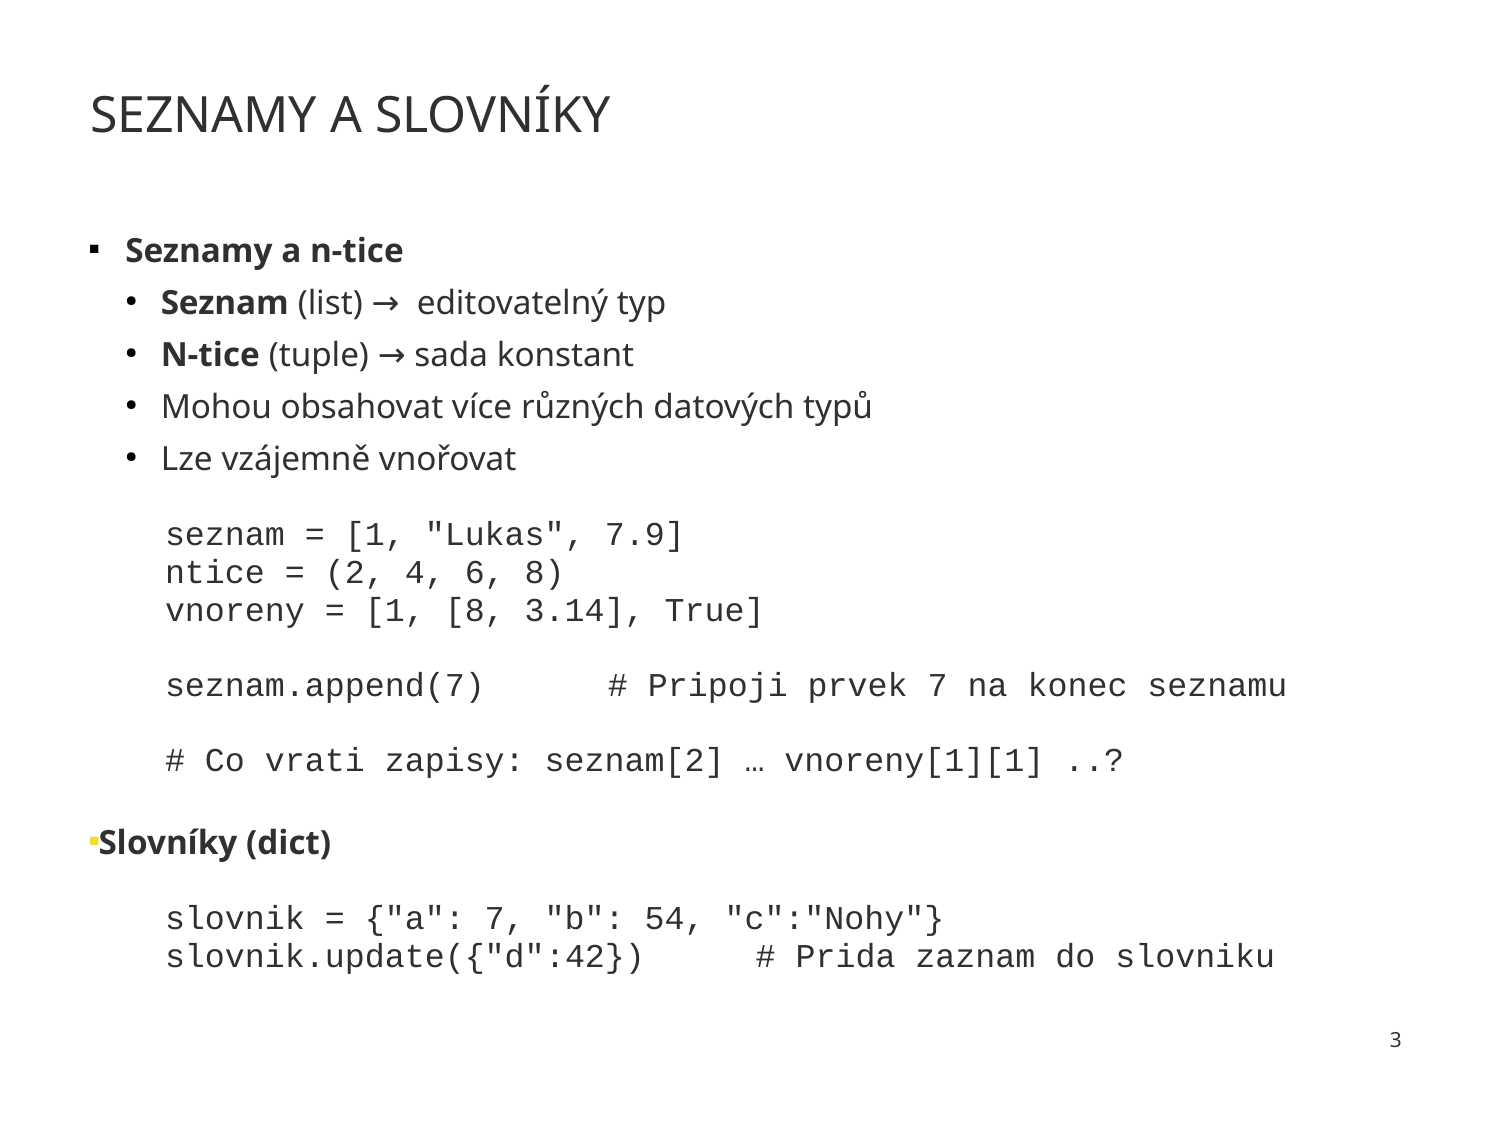

# SEZNAMY a SLOVNíky
Seznamy a n-tice
Seznam (list) → editovatelný typ
N-tice (tuple) → sada konstant
Mohou obsahovat více různých datových typů
Lze vzájemně vnořovat
seznam = [1, "Lukas", 7.9]
ntice = (2, 4, 6, 8)
vnoreny = [1, [8, 3.14], True]
seznam.append(7)		# Pripoji prvek 7 na konec seznamu
# Co vrati zapisy: seznam[2] … vnoreny[1][1] ..?
Slovníky (dict)
slovnik = {"a": 7, "b": 54, "c":"Nohy"}
slovnik.update({"d":42})		# Prida zaznam do slovniku